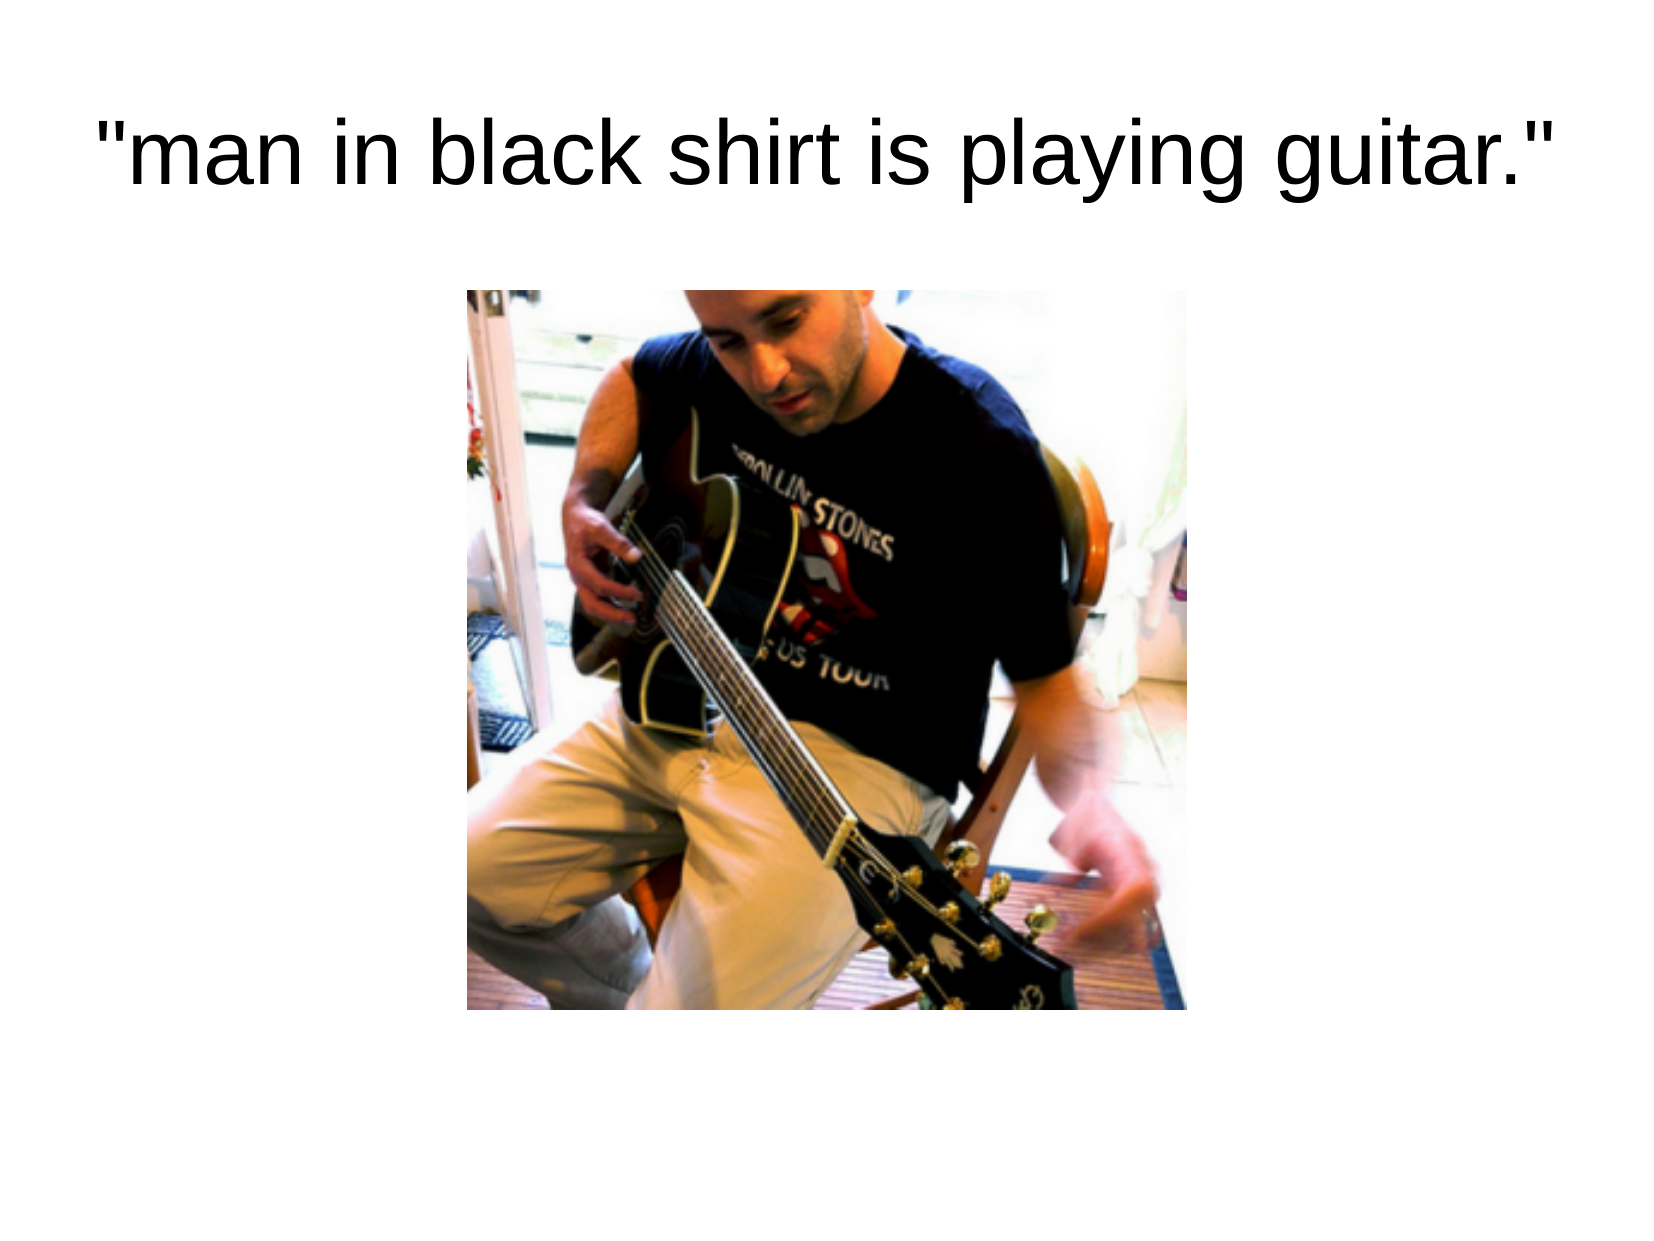

# "man in black shirt is playing guitar."